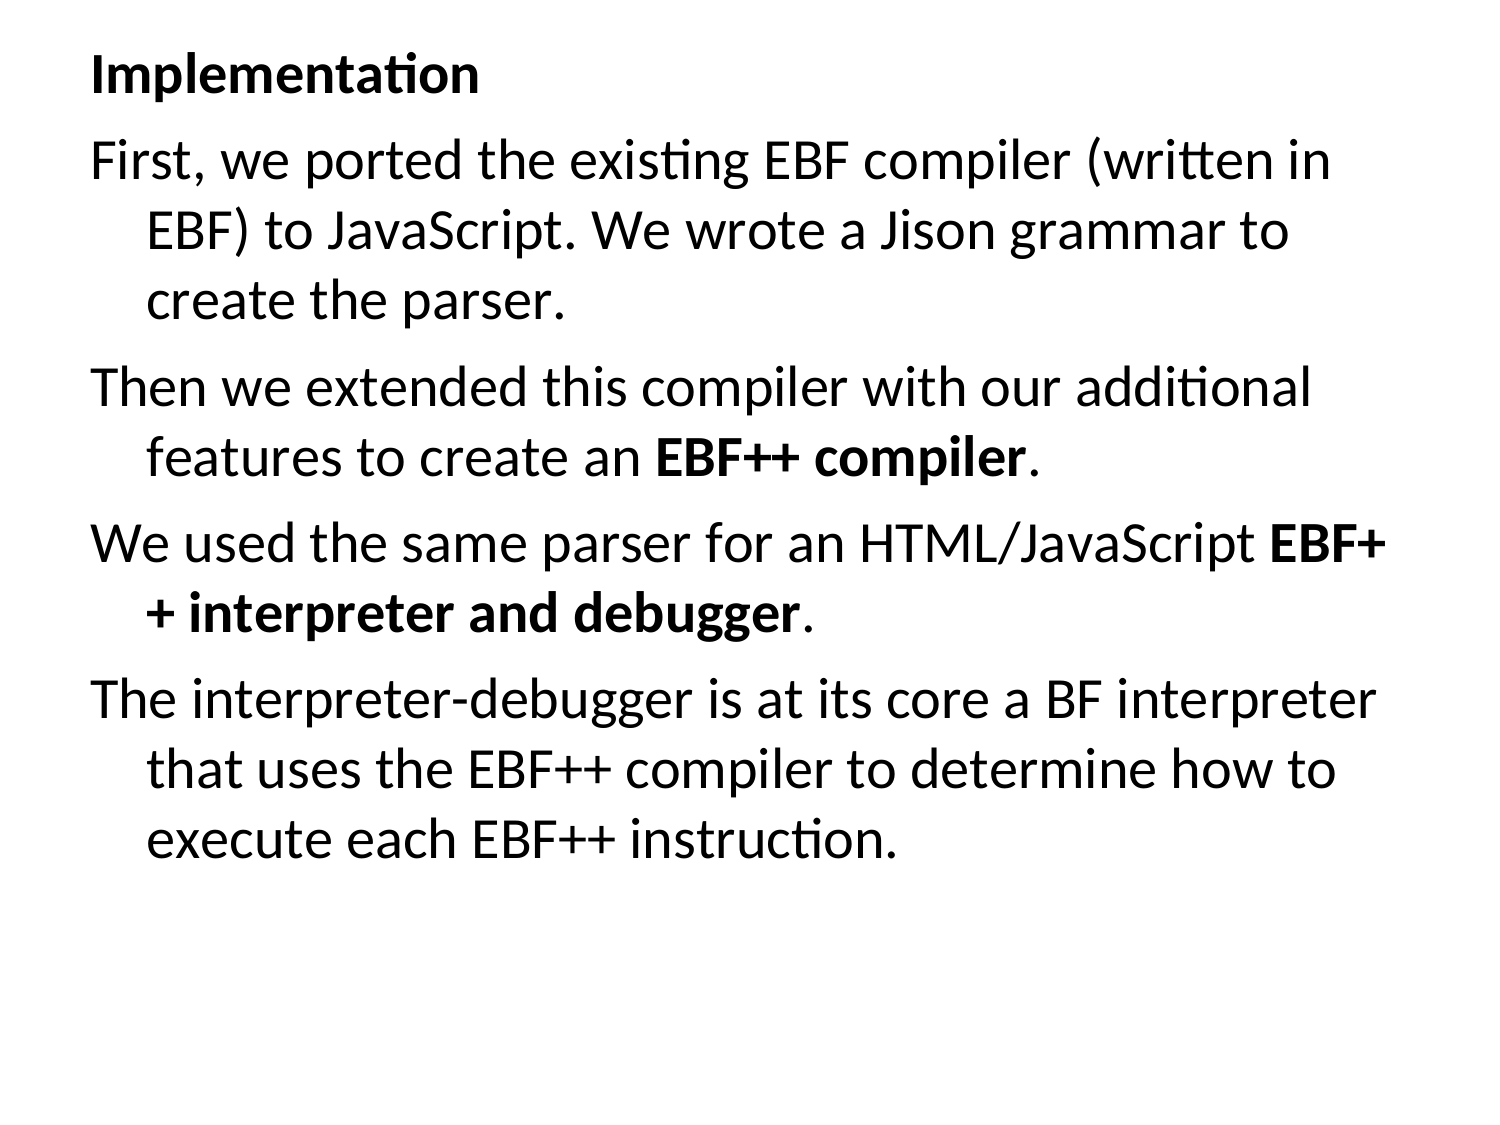

# Implementation
First, we ported the existing EBF compiler (written in EBF) to JavaScript. We wrote a Jison grammar to create the parser.
Then we extended this compiler with our additional features to create an EBF++ compiler.
We used the same parser for an HTML/JavaScript EBF++ interpreter and debugger.
The interpreter-debugger is at its core a BF interpreter that uses the EBF++ compiler to determine how to execute each EBF++ instruction.